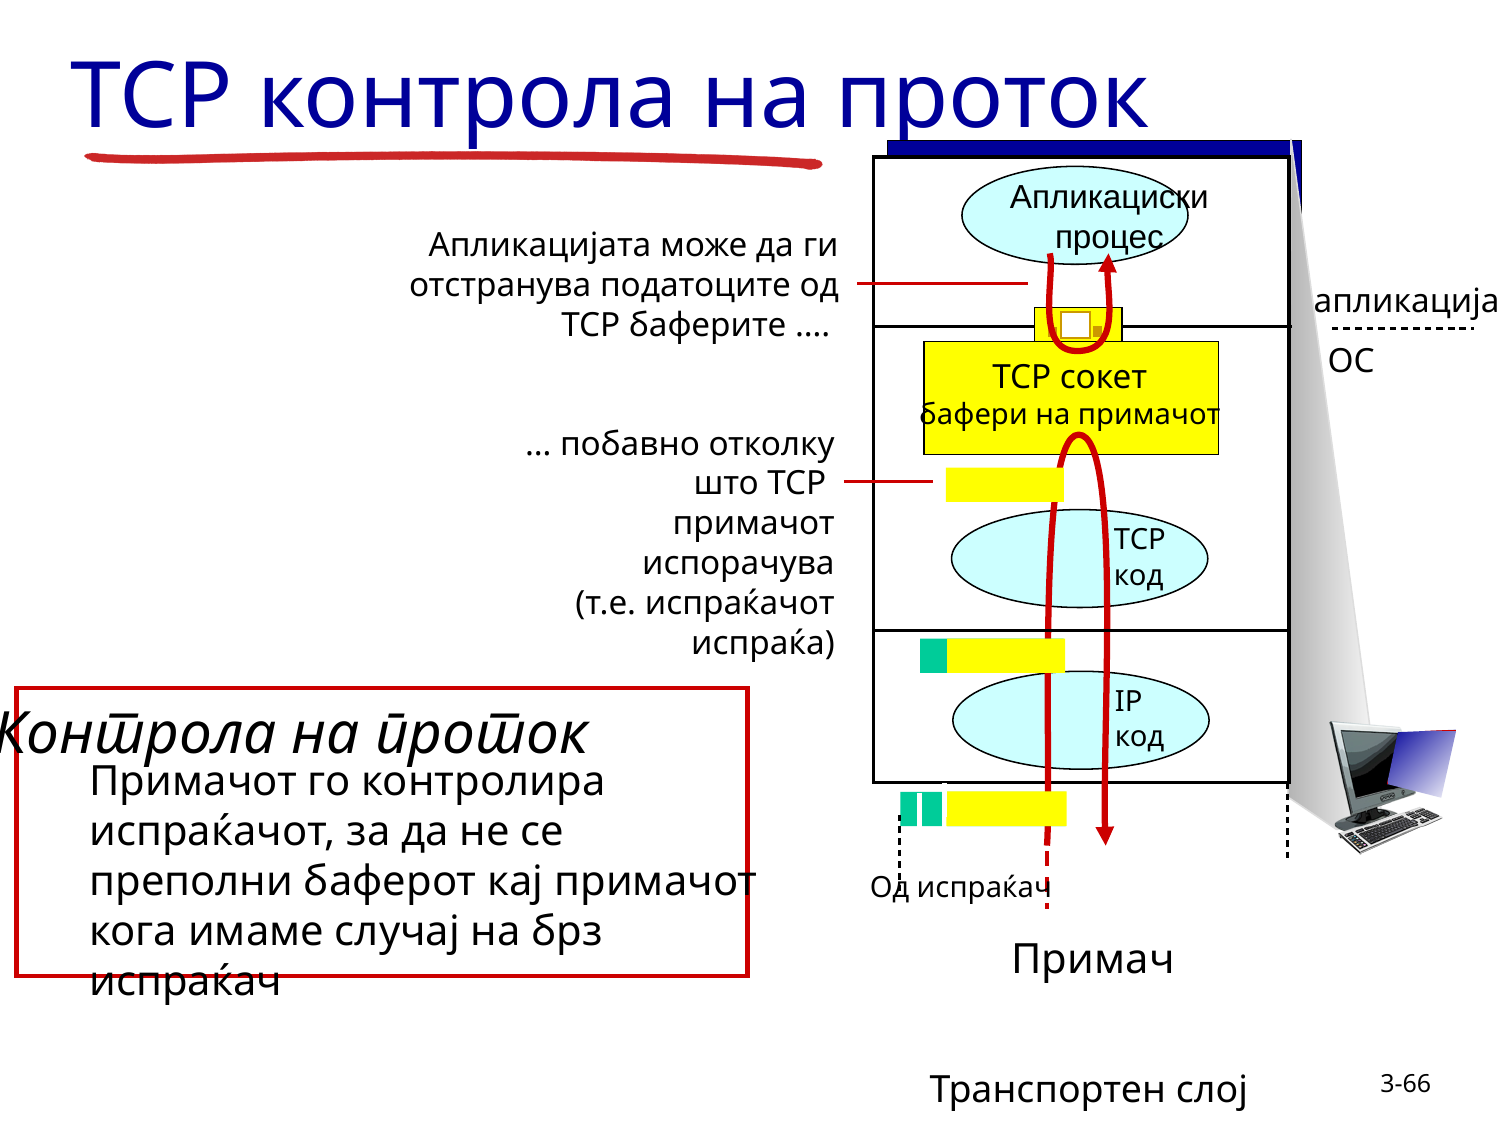

# TCP контрола на проток
Апликациски
процес
Апликацијата може да ги отстранува податоците од TCP баферите ….
апликација
ОС
TCP сокет
бафери на примачот
… побавно отколку што TCP
примачот испорачува
(т.е. испраќачот испраќа)
TCP
код
IP
код
Контрола на проток
Примачот го контролира испраќачот, за да не се преполни баферот кај примачот кога имаме случај на брз испраќач
Од испраќач
Примач
Транспортен слој